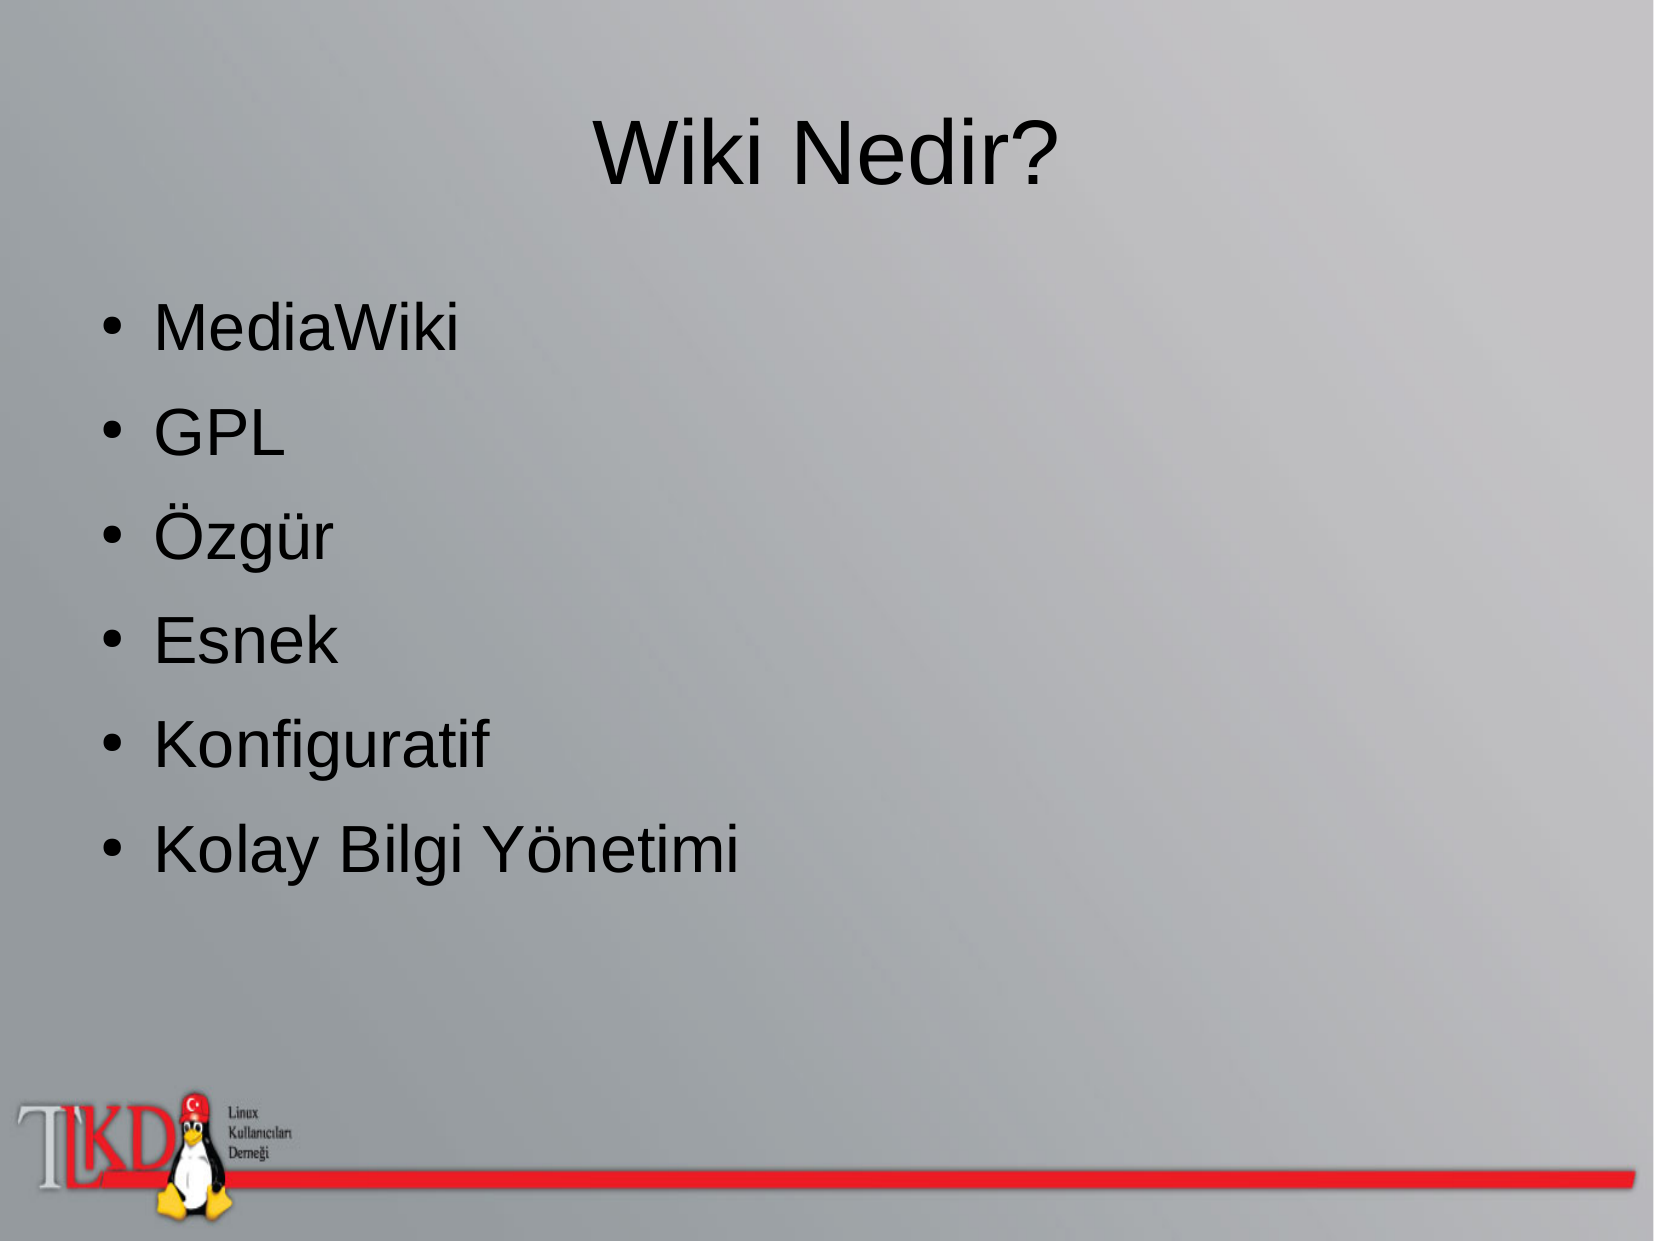

# Wiki Nedir?
MediaWiki
GPL
Özgür
Esnek
Konfiguratif
Kolay Bilgi Yönetimi